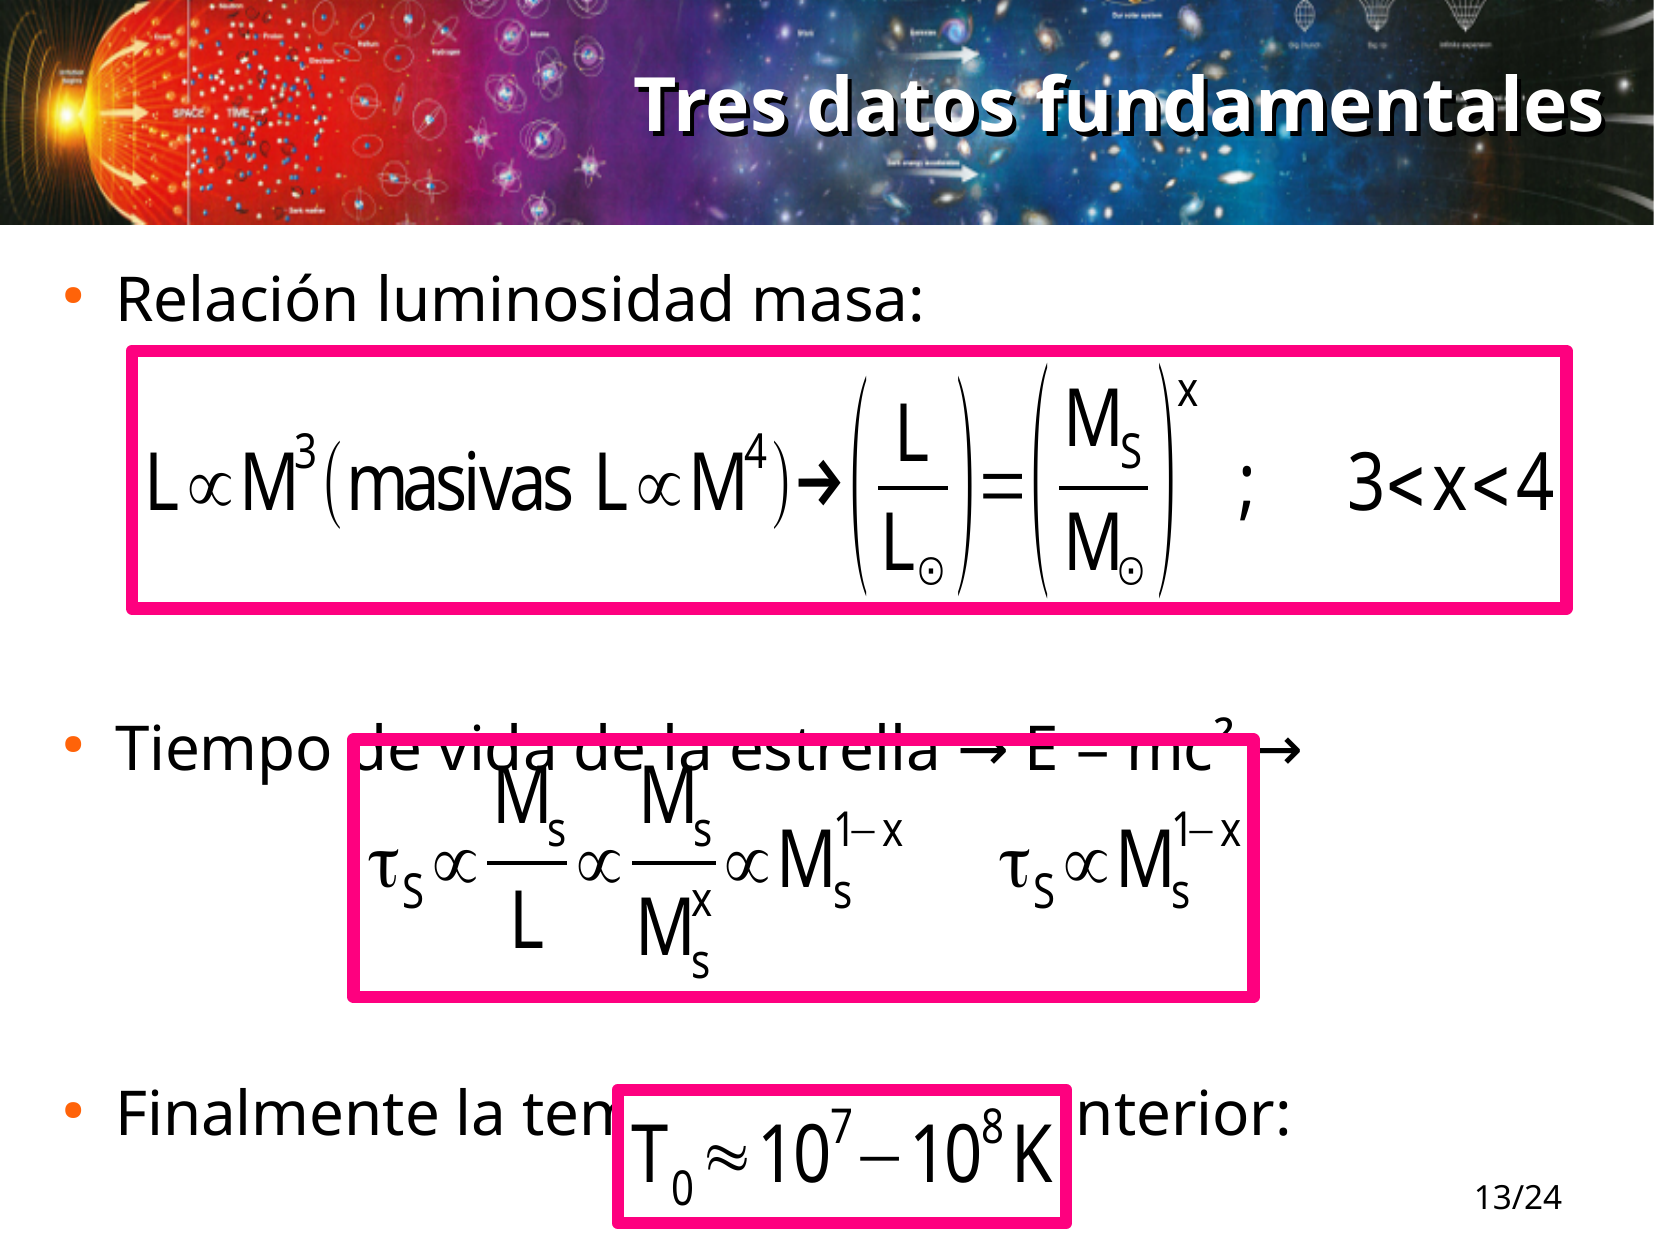

# Tres datos fundamentales
Relación luminosidad masa:
Tiempo de vida de la estrella → E = mc² →
Finalmente la temperatura en el interior:
H. Asorey - Física IV B
13